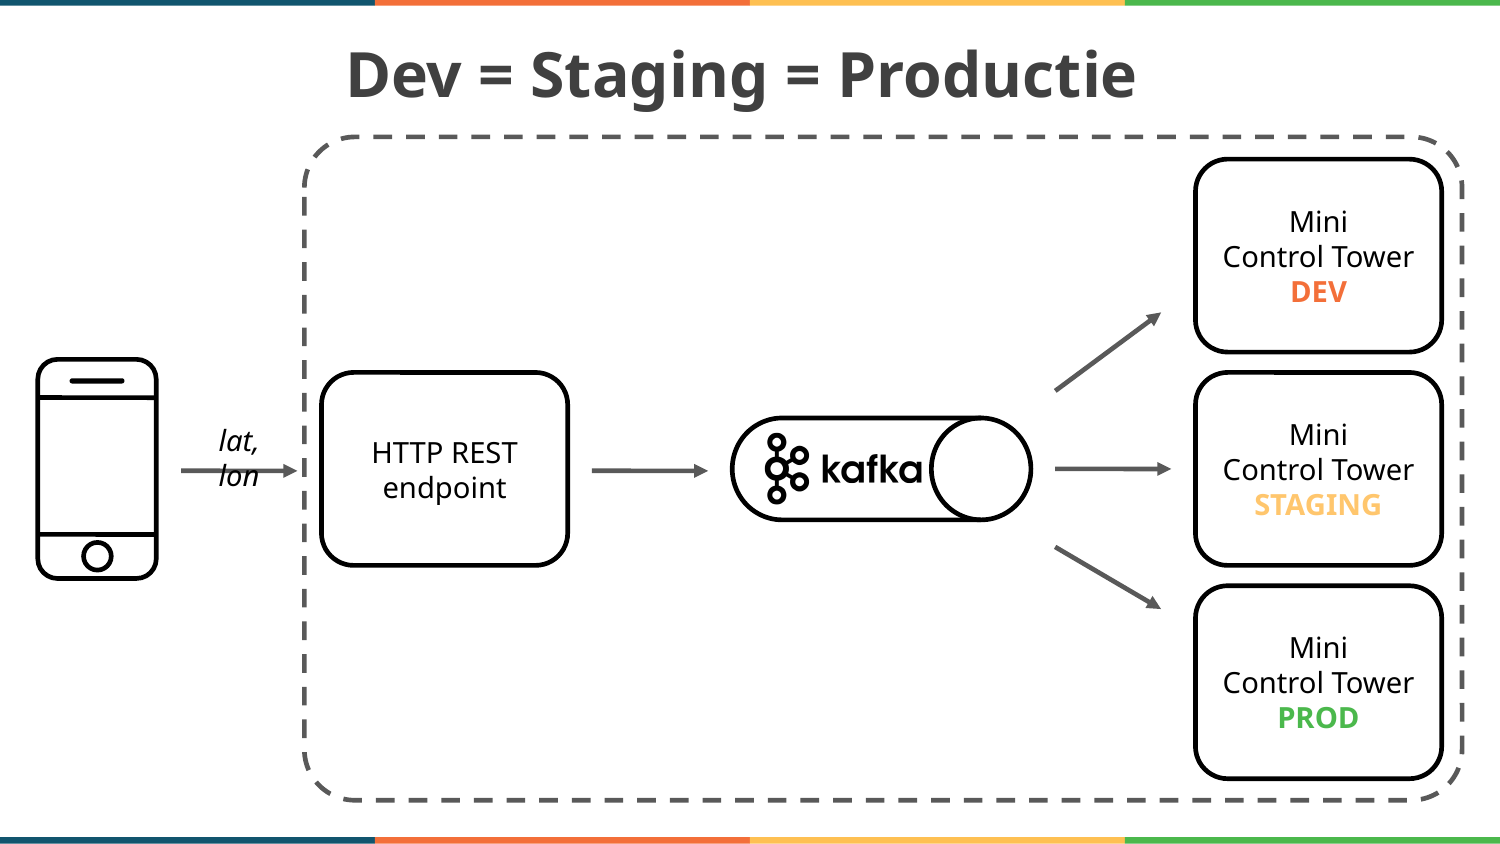

Dev = Staging = Productie
Mini
Control Tower
DEV
HTTP REST endpoint
Mini
Control Tower
STAGING
lat, lon
Mini
Control Tower
PROD